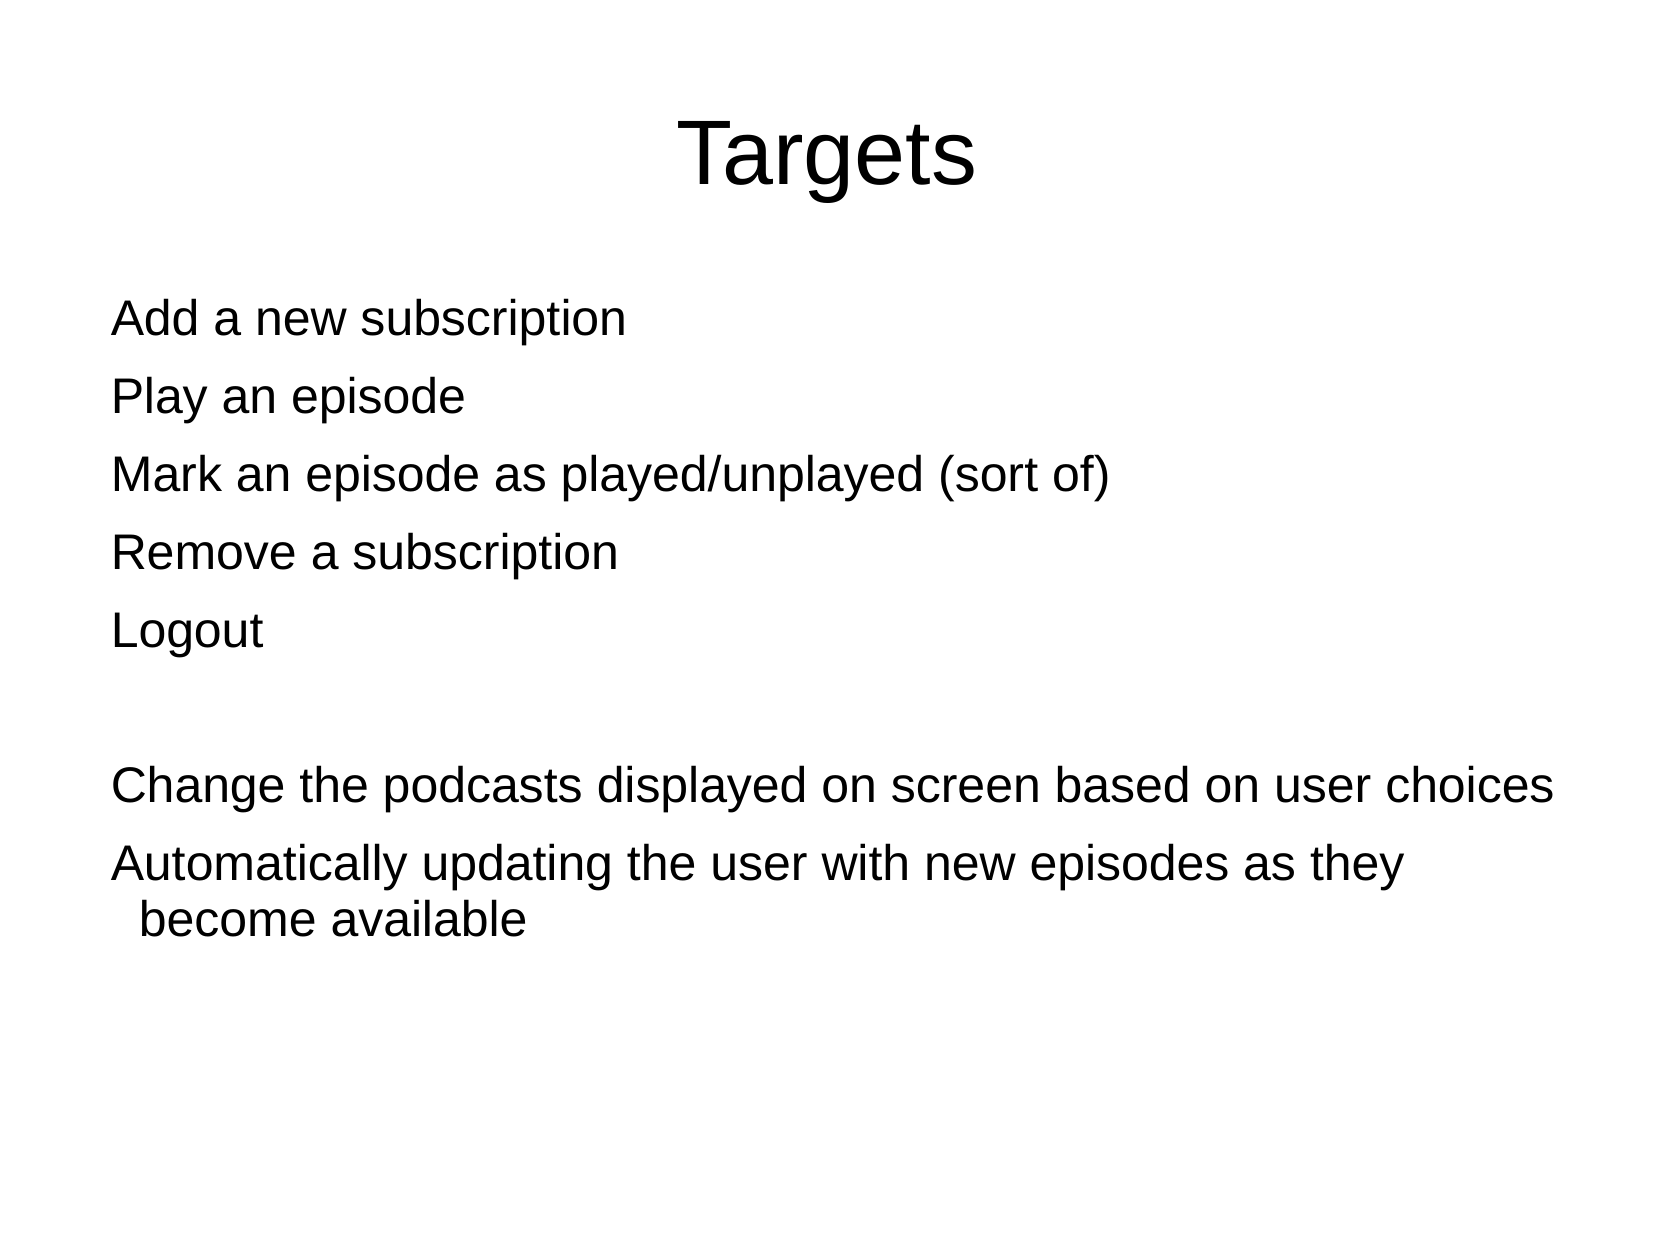

# Targets
Add a new subscription
Play an episode
Mark an episode as played/unplayed (sort of)
Remove a subscription
Logout
Change the podcasts displayed on screen based on user choices
Automatically updating the user with new episodes as they become available